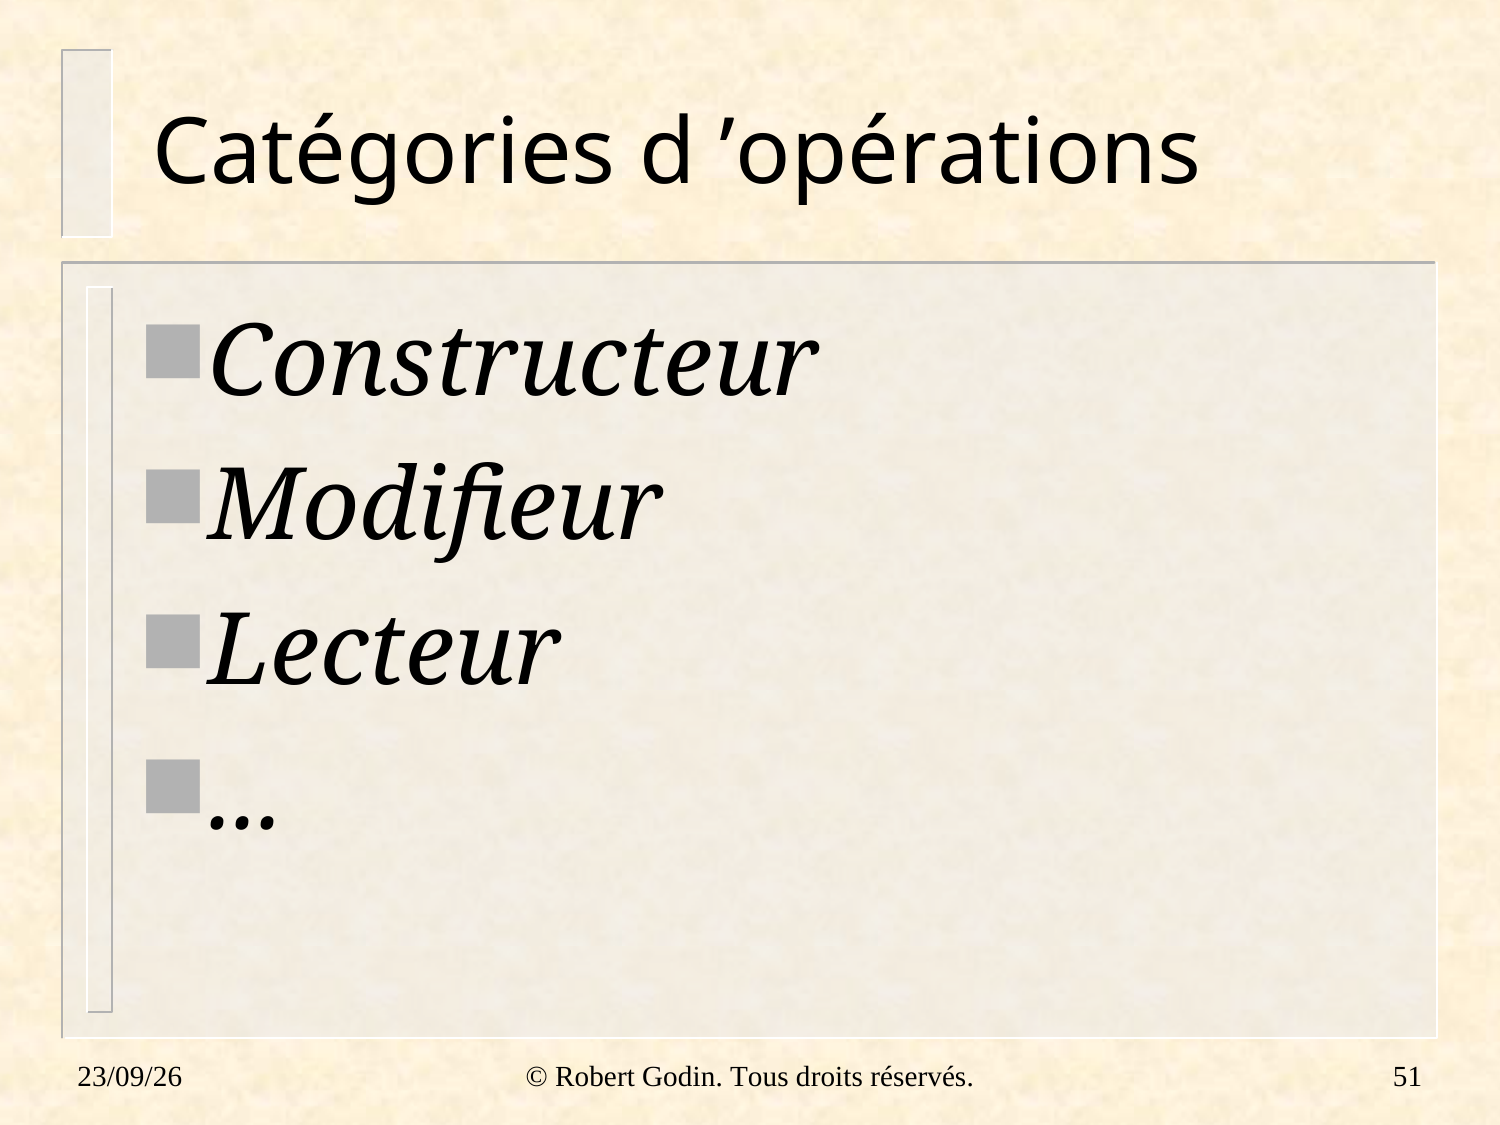

# Catégories d ’opérations
Constructeur
Modifieur
Lecteur
...
© Robert Godin. Tous droits réservés.